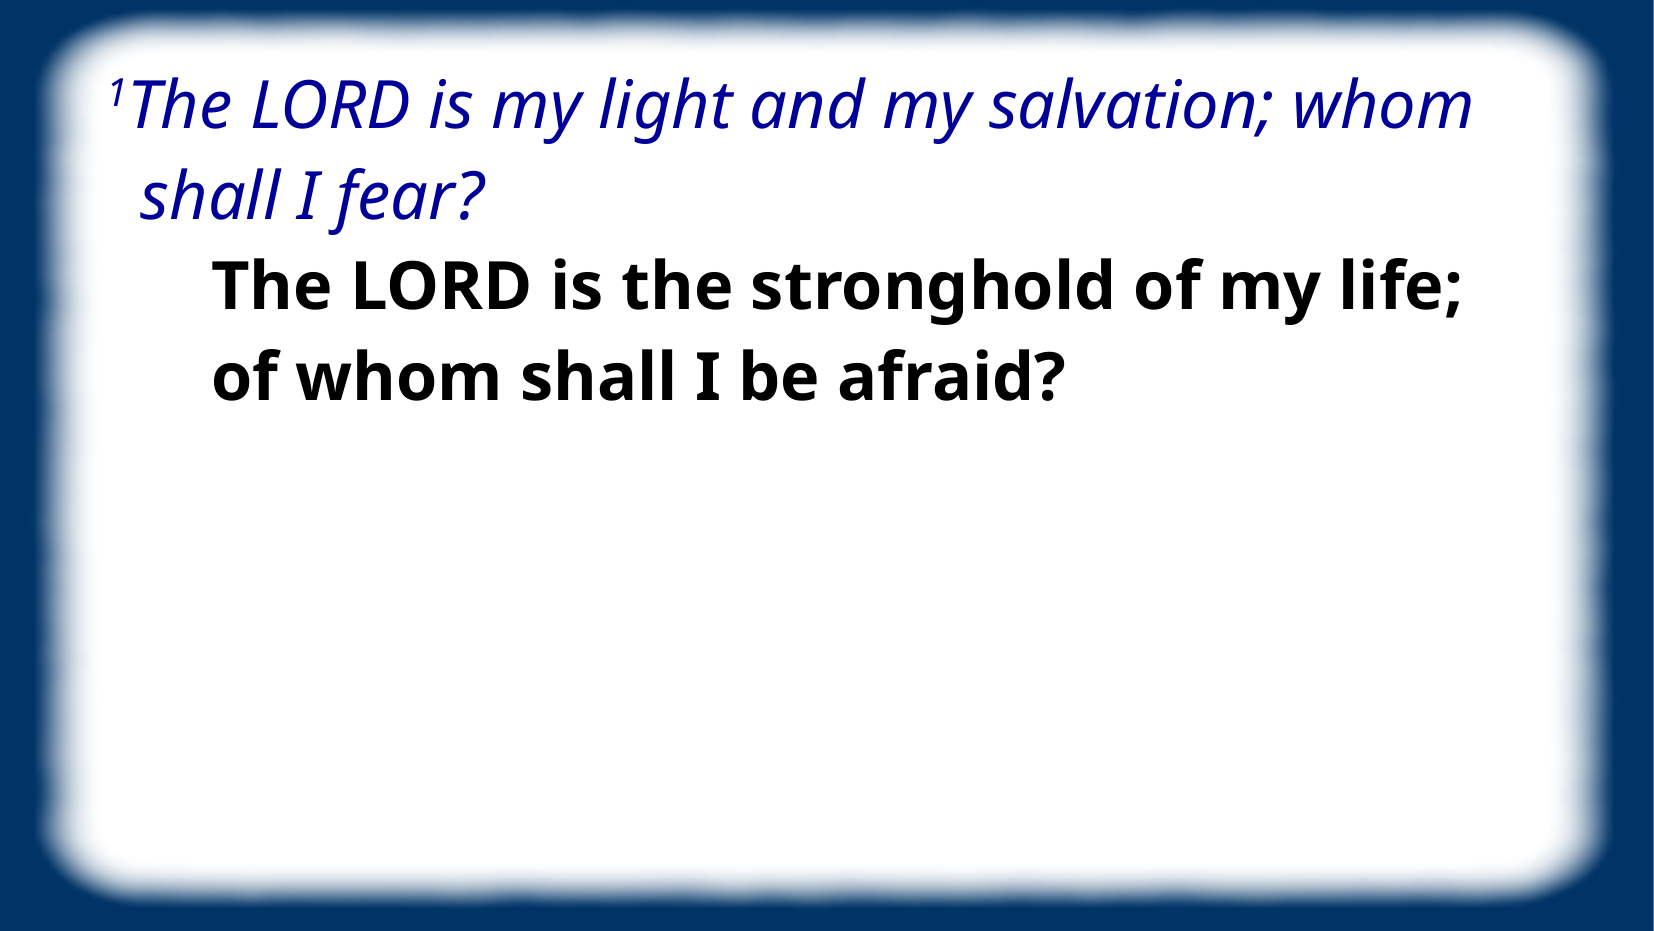

1The LORD is my light and my salvation; whom
 shall I fear?
 The LORD is the stronghold of my life;
 of whom shall I be afraid?